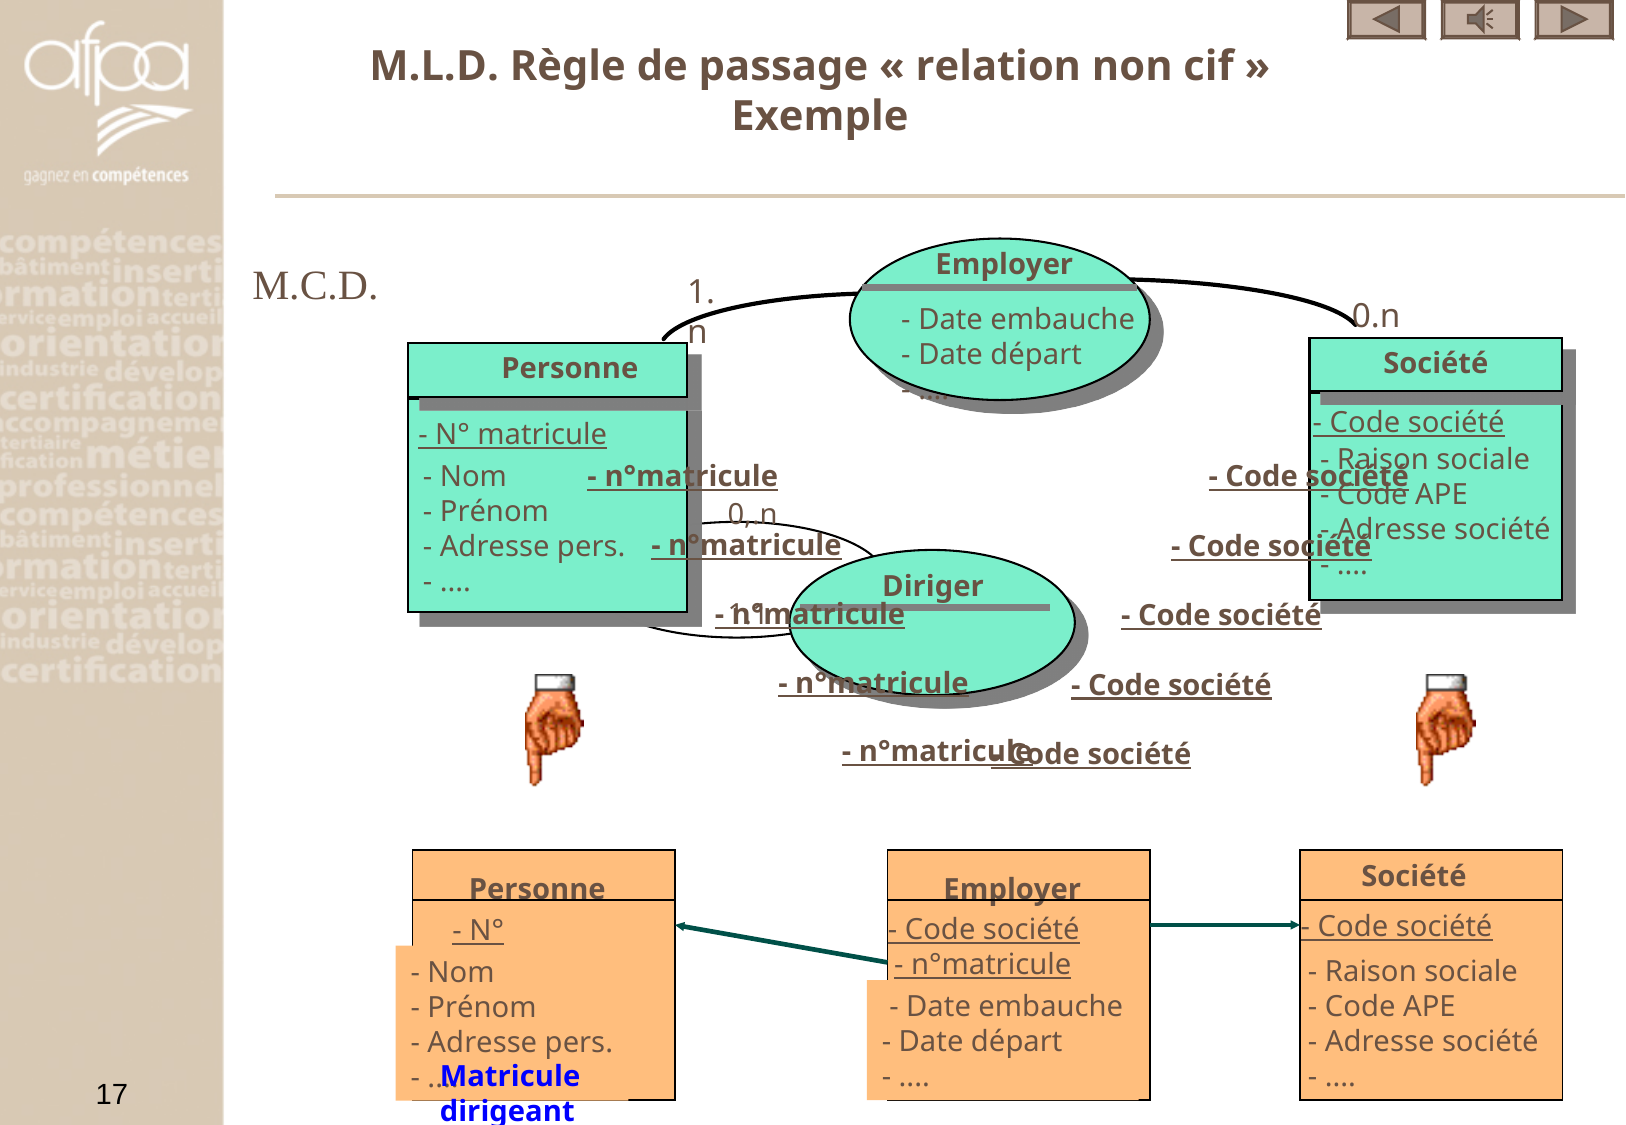

# M.L.D. Règle de passage « relation non cif » Exemple
Employer
- Date embauche
- Date départ
- ....
1.n
0.n
0,.n
1.1
Société
- Code société
- Raison sociale
- Code APE
- Adresse société
- ....
Personne
- N° matricule
- Nom
- Prénom
- Adresse pers.
- ....
Diriger
M.C.D.
- n°matricule
- Code société
- n°matricule
- Code société
- n°matricule
- Code société
- n°matricule
- Code société
- n°matricule
- Code société
Personne
- N° matricule
- Nom
- Prénom
- Adresse pers.
- ....
Employer
Société
- Code société
- Raison sociale
- Code APE
- Adresse société
- ....
- Code société
- n°matricule
 - Date embauche
- Date départ
- ....
Matricule dirigeant